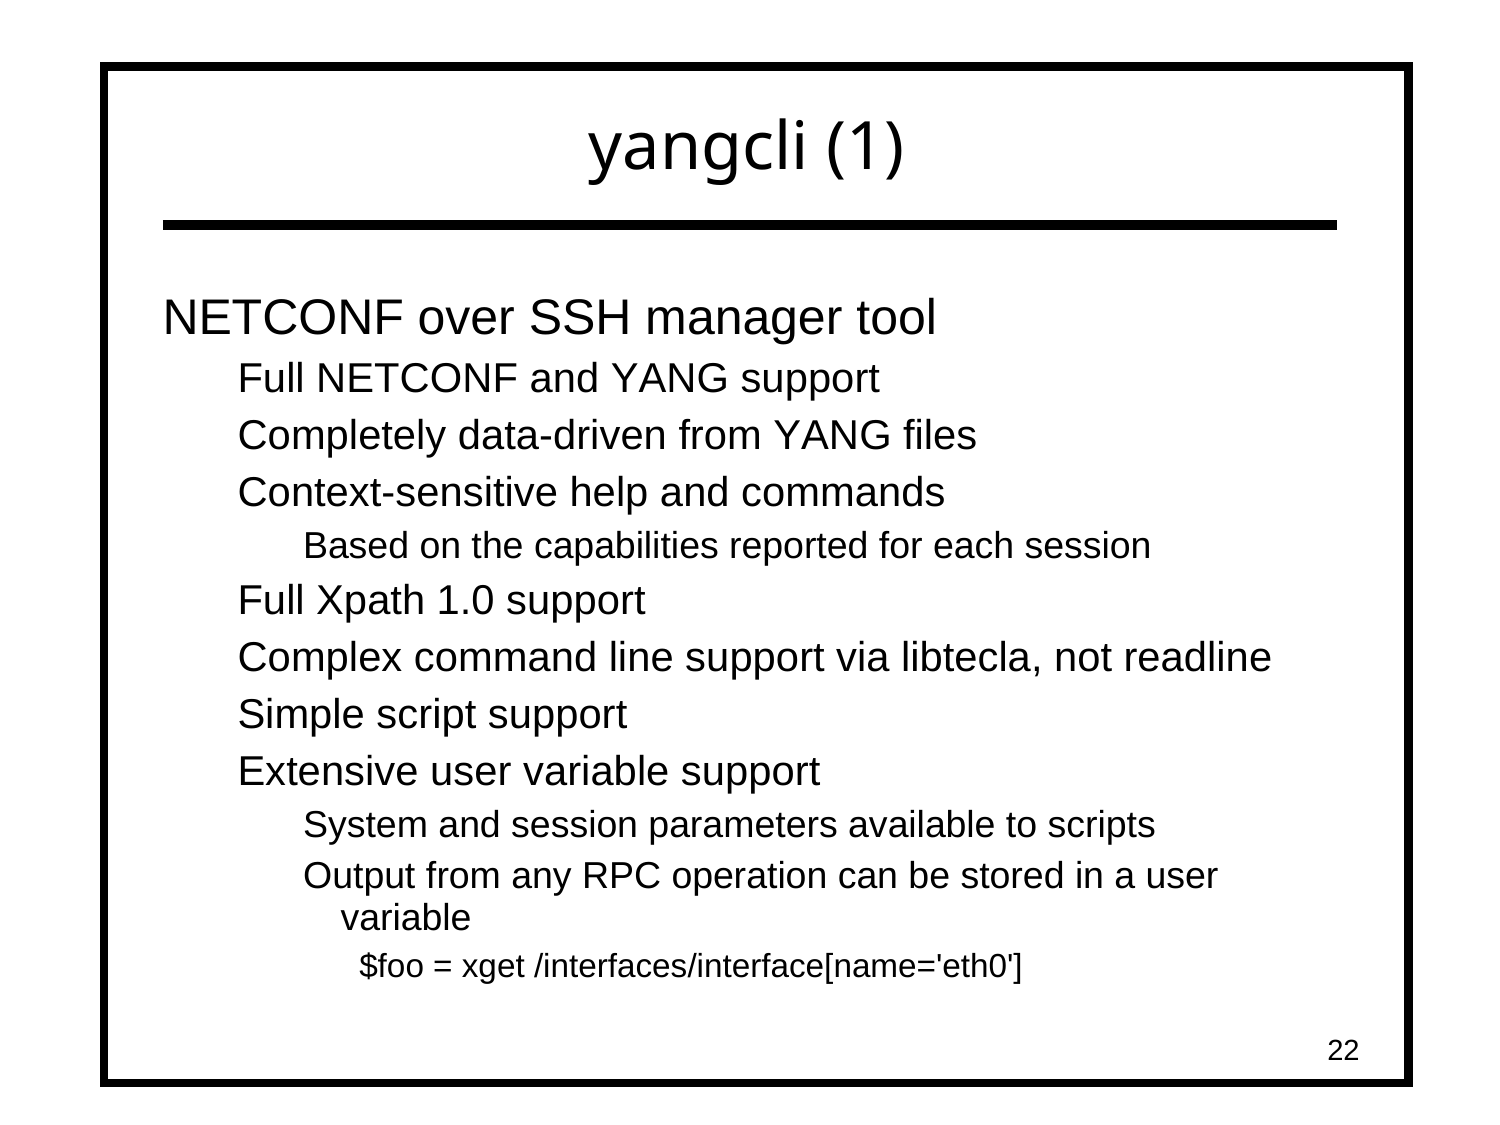

# yangcli (1)
NETCONF over SSH manager tool
Full NETCONF and YANG support
Completely data-driven from YANG files
Context-sensitive help and commands
Based on the capabilities reported for each session
Full Xpath 1.0 support
Complex command line support via libtecla, not readline
Simple script support
Extensive user variable support
System and session parameters available to scripts
Output from any RPC operation can be stored in a user variable
$foo = xget /interfaces/interface[name='eth0']
22